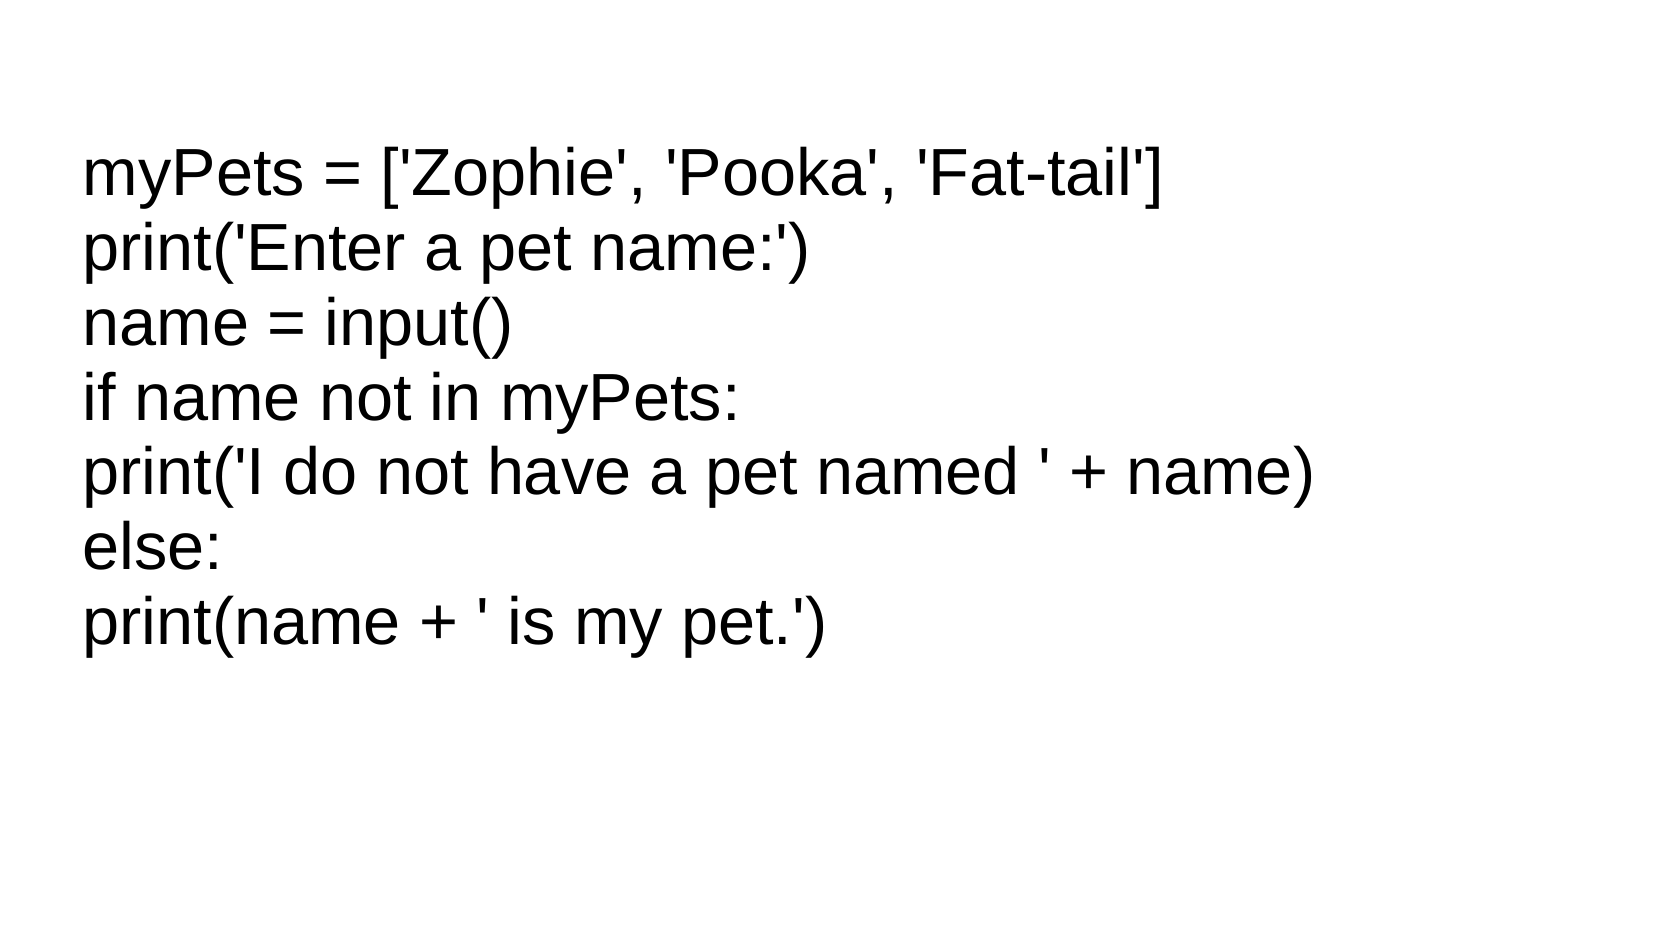

# myPets = ['Zophie', 'Pooka', 'Fat-tail']
print('Enter a pet name:')
name = input()
if name not in myPets:
print('I do not have a pet named ' + name)
else:
print(name + ' is my pet.')